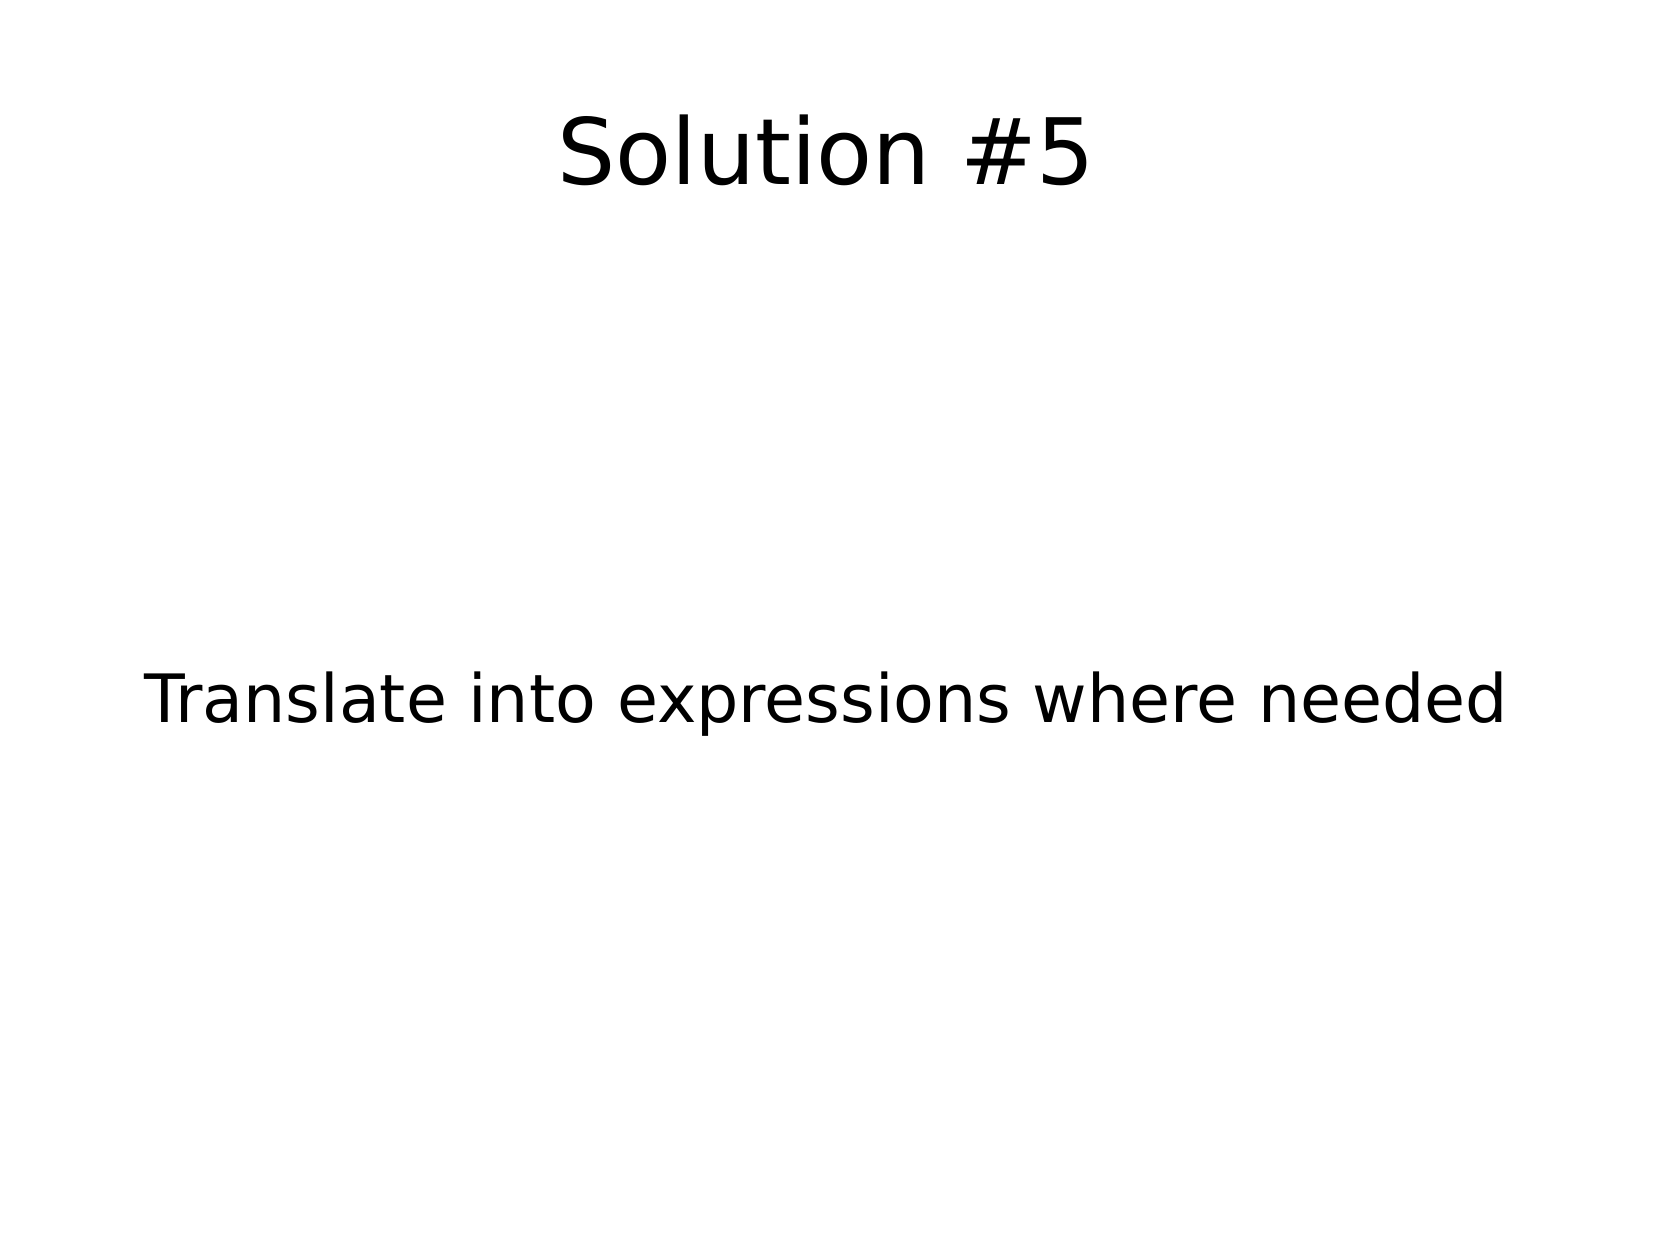

# Solution #5
Translate into expressions where needed